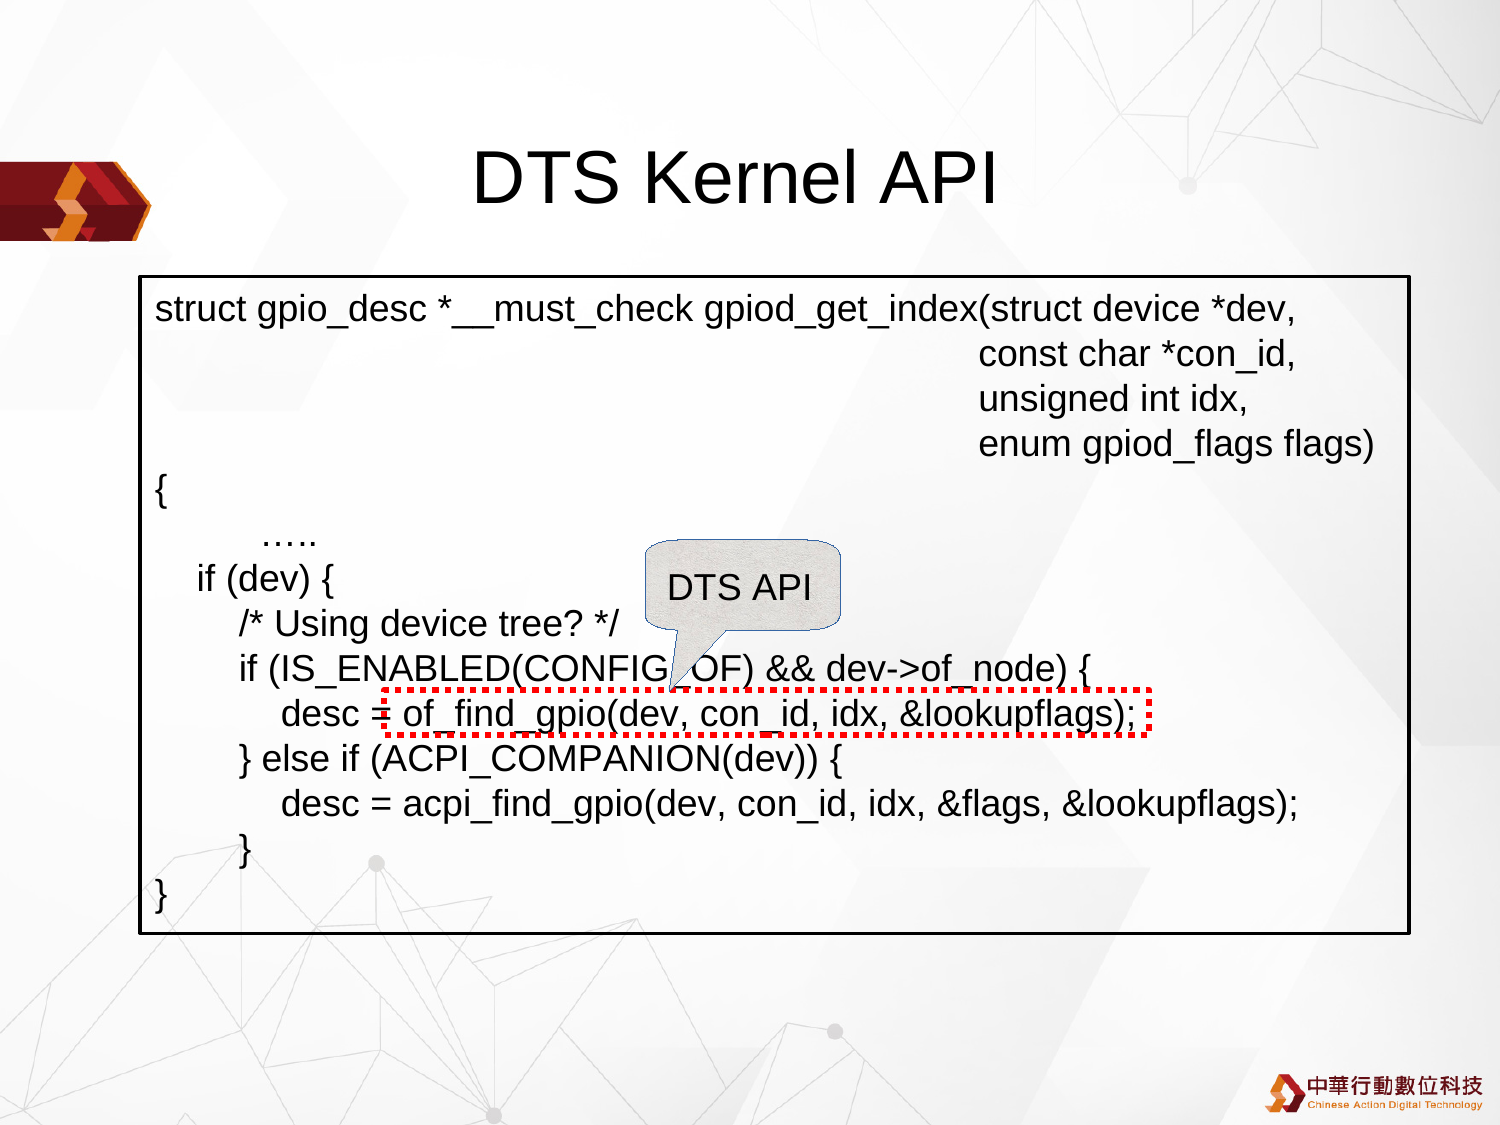

# DTS Kernel API
struct gpio_desc *__must_check gpiod_get_index(struct device *dev,
					 const char *con_id,
					 unsigned int idx,
					 enum gpiod_flags flags)
{
 …..
 if (dev) {
 /* Using device tree? */
 if (IS_ENABLED(CONFIG_OF) && dev->of_node) {
 desc = of_find_gpio(dev, con_id, idx, &lookupflags);
 } else if (ACPI_COMPANION(dev)) {
 desc = acpi_find_gpio(dev, con_id, idx, &flags, &lookupflags);
 }
}
DTS API